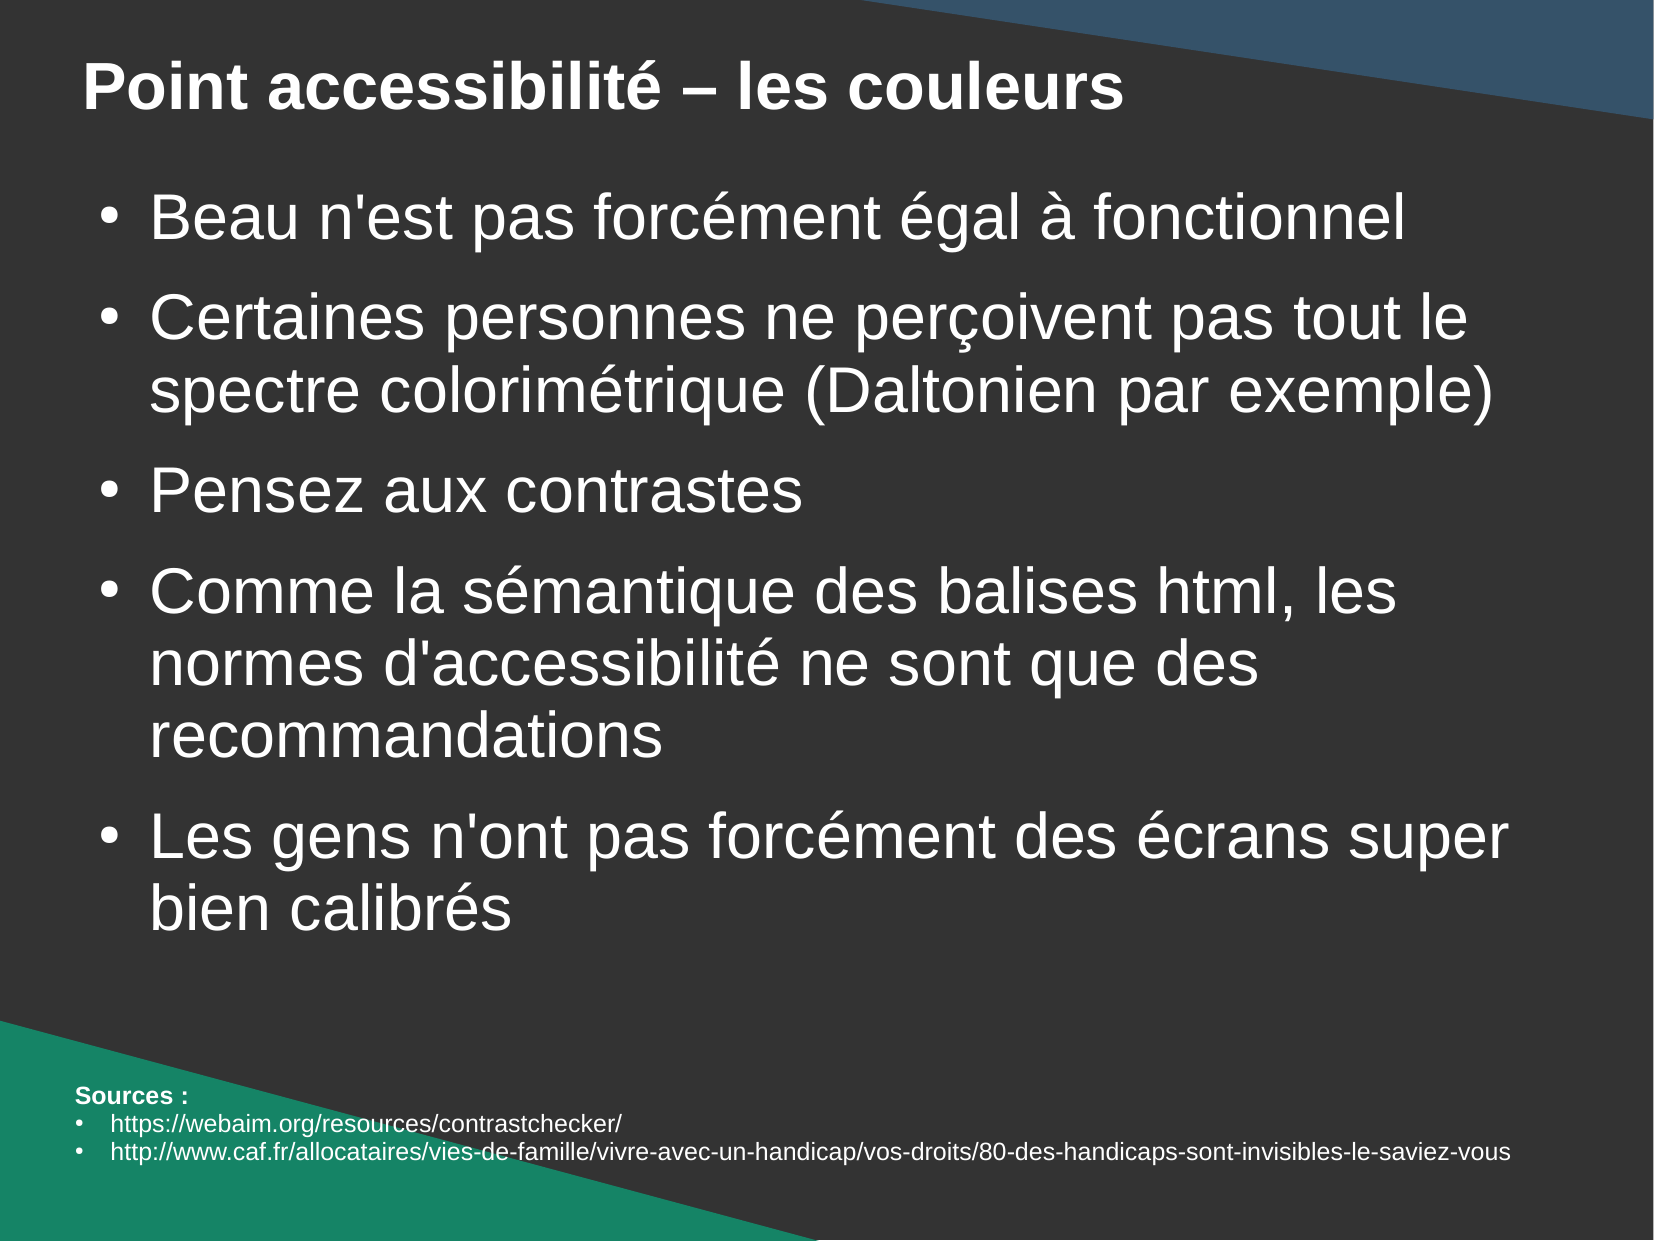

# Point accessibilité – les couleurs
Beau n'est pas forcément égal à fonctionnel
Certaines personnes ne perçoivent pas tout le spectre colorimétrique (Daltonien par exemple)
Pensez aux contrastes
Comme la sémantique des balises html, les normes d'accessibilité ne sont que des recommandations
Les gens n'ont pas forcément des écrans super bien calibrés
Sources :
https://webaim.org/resources/contrastchecker/
http://www.caf.fr/allocataires/vies-de-famille/vivre-avec-un-handicap/vos-droits/80-des-handicaps-sont-invisibles-le-saviez-vous